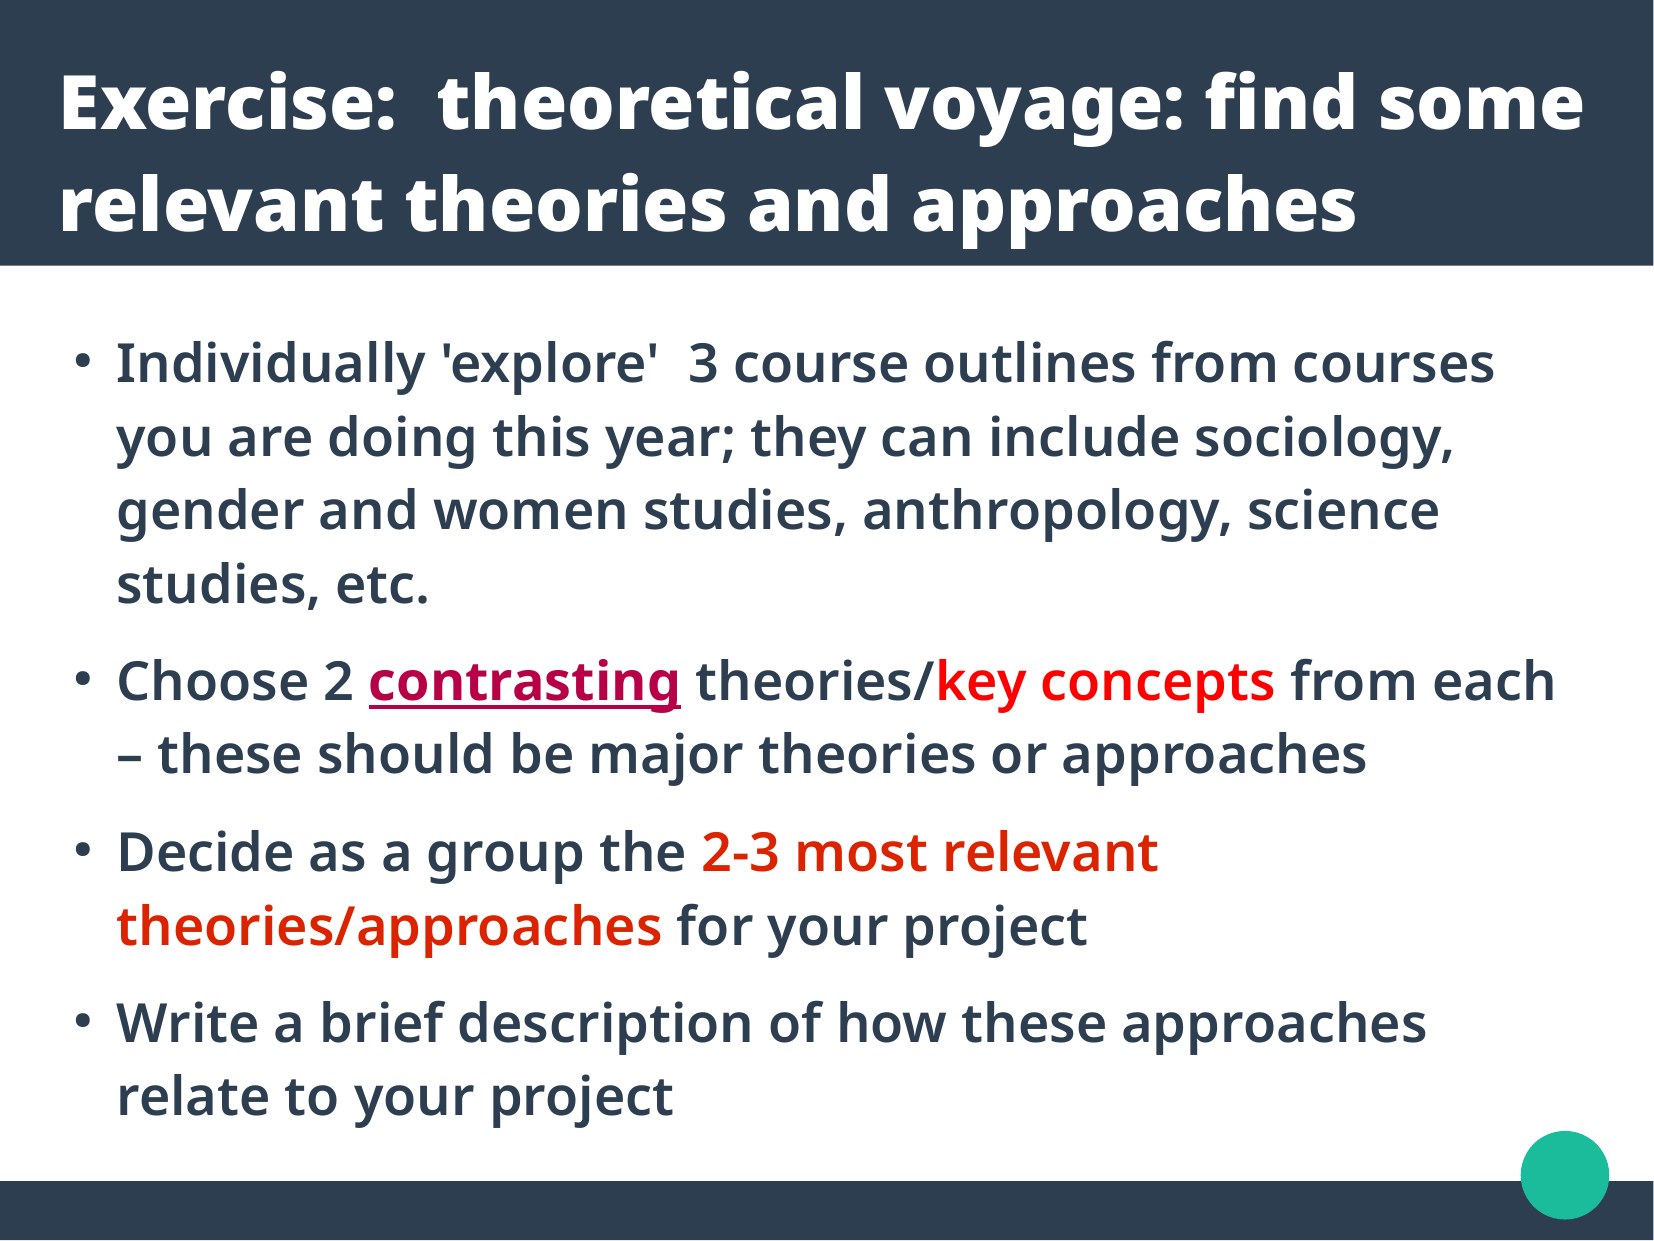

# Exercise: theoretical voyage: find some relevant theories and approaches
Individually 'explore' 3 course outlines from courses you are doing this year; they can include sociology, gender and women studies, anthropology, science studies, etc.
Choose 2 contrasting theories/key concepts from each – these should be major theories or approaches
Decide as a group the 2-3 most relevant theories/approaches for your project
Write a brief description of how these approaches relate to your project